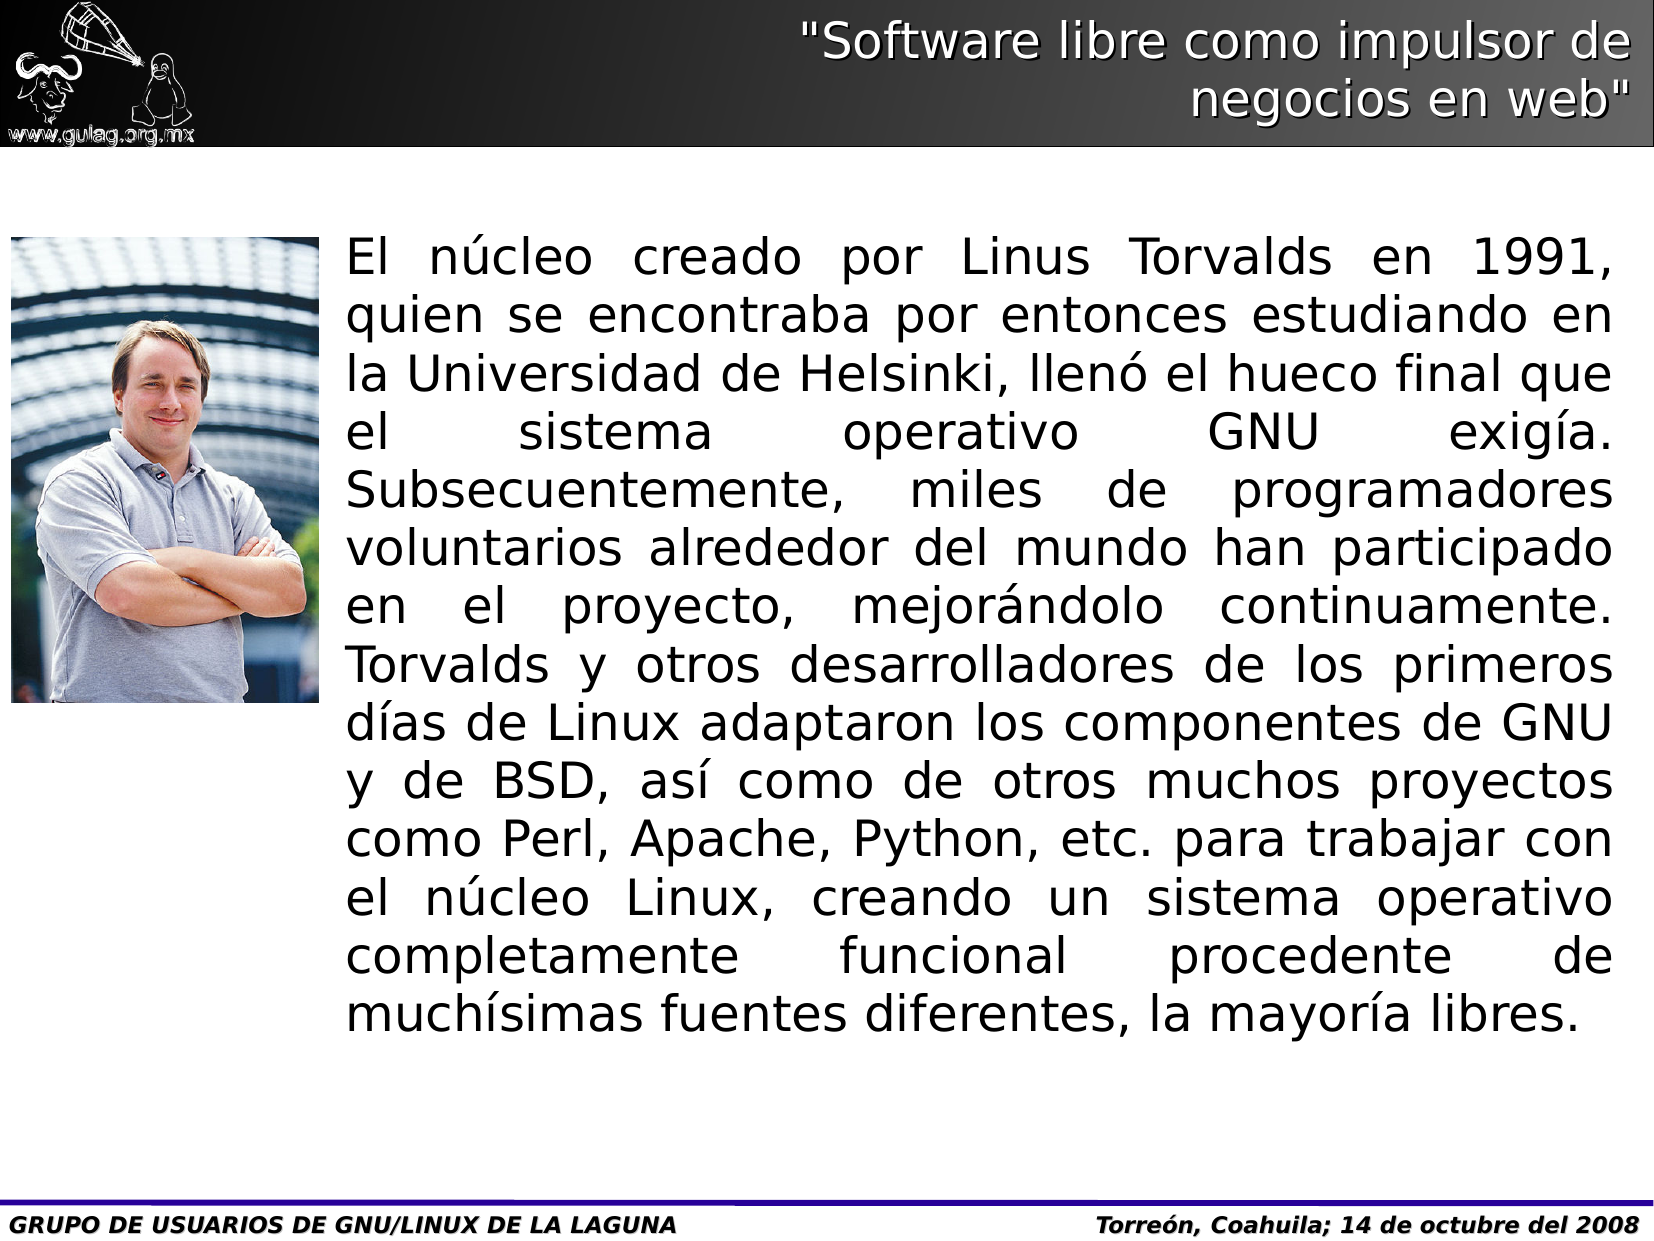

"Software libre como impulsor de negocios en web"
GRUPO DE USUARIOS DE GNU/LINUX DE LA LAGUNA
Torreón, Coahuila; 14 de octubre del 2008
El núcleo creado por Linus Torvalds en 1991, quien se encontraba por entonces estudiando en la Universidad de Helsinki, llenó el hueco final que el sistema operativo GNU exigía. Subsecuentemente, miles de programadores voluntarios alrededor del mundo han participado en el proyecto, mejorándolo continuamente. Torvalds y otros desarrolladores de los primeros días de Linux adaptaron los componentes de GNU y de BSD, así como de otros muchos proyectos como Perl, Apache, Python, etc. para trabajar con el núcleo Linux, creando un sistema operativo completamente funcional procedente de muchísimas fuentes diferentes, la mayoría libres.